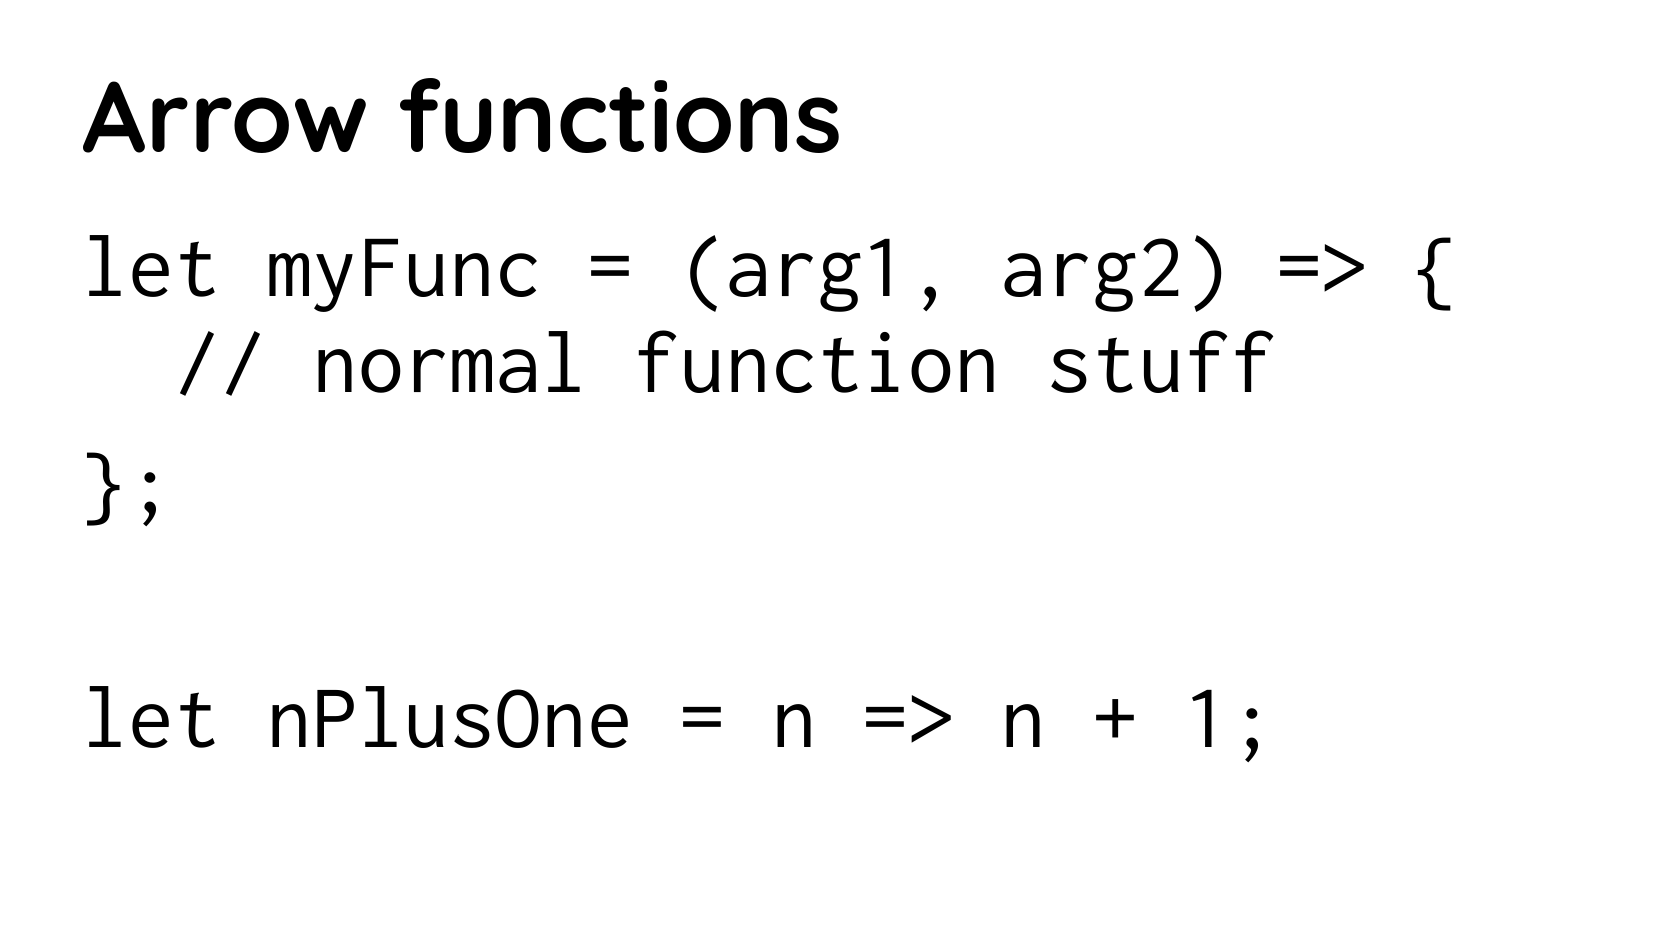

# Arrow functions
let myFunc = (arg1, arg2) => {
 // normal function stuff
};
let nPlusOne = n => n + 1;